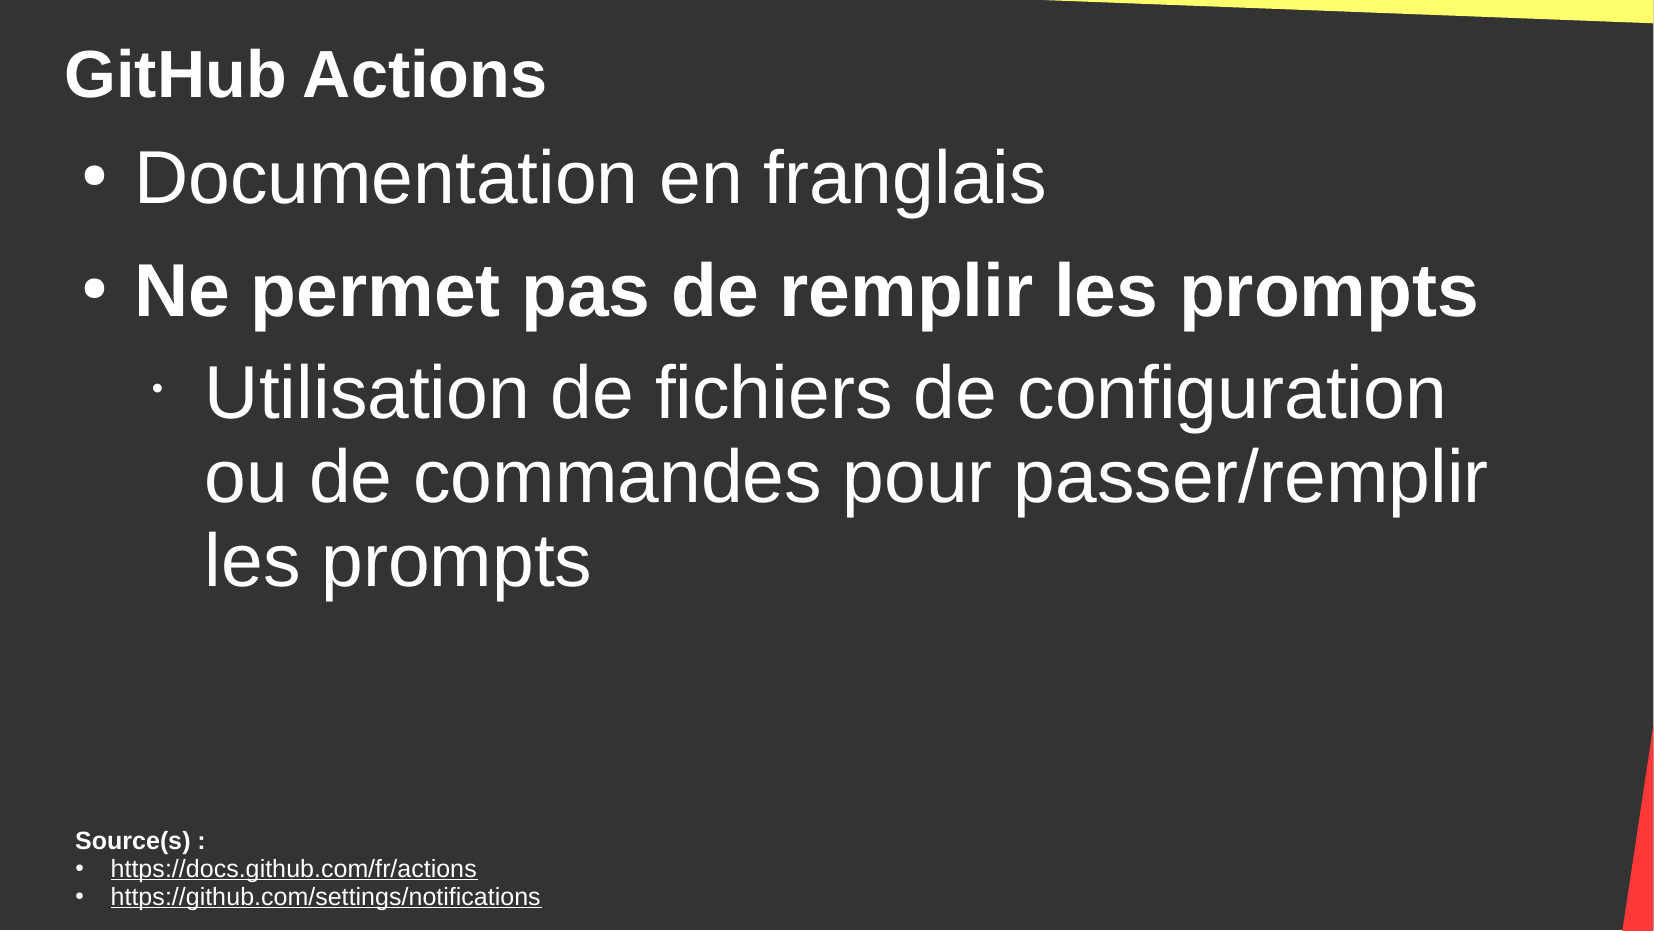

# GitHub Actions
Documentation en franglais
Ne permet pas de remplir les prompts
Utilisation de fichiers de configuration ou de commandes pour passer/remplir les prompts
Source(s) :
https://docs.github.com/fr/actions
https://github.com/settings/notifications